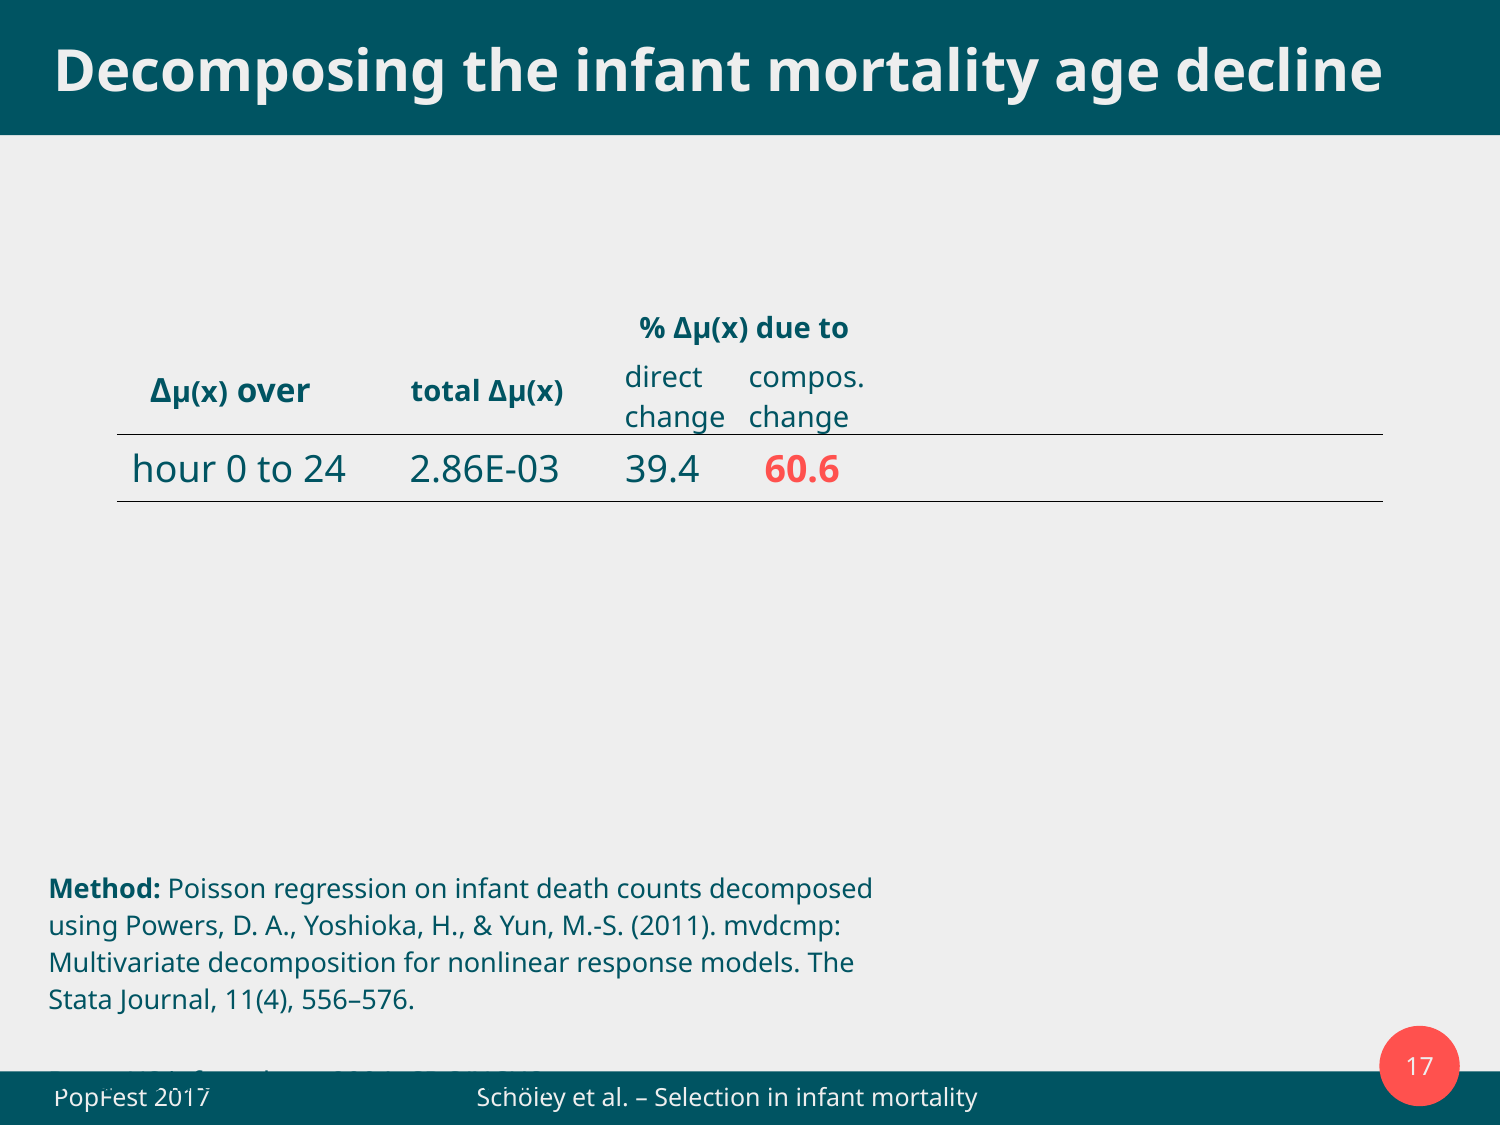

# Decomposing the infant mortality age decline
% Δµ(x) due to
compos.
change
direct
change
Δµ(x) over
total Δµ(x)
| hour 0 to 24 | 2.86E-03 | 39.4 | 60.6 | | | | | |
| --- | --- | --- | --- | --- | --- | --- | --- | --- |
Method: Poisson regression on infant death counts decomposed using Powers, D. A., Yoshioka, H., & Yun, M.-S. (2011). mvdcmp: Multivariate decomposition for nonlinear response models. The Stata Journal, 11(4), 556–576.
Data: US infants born 2004. CDC/NCHS,
17
PopFest 2017
Schöley et al. – Selection in infant mortality